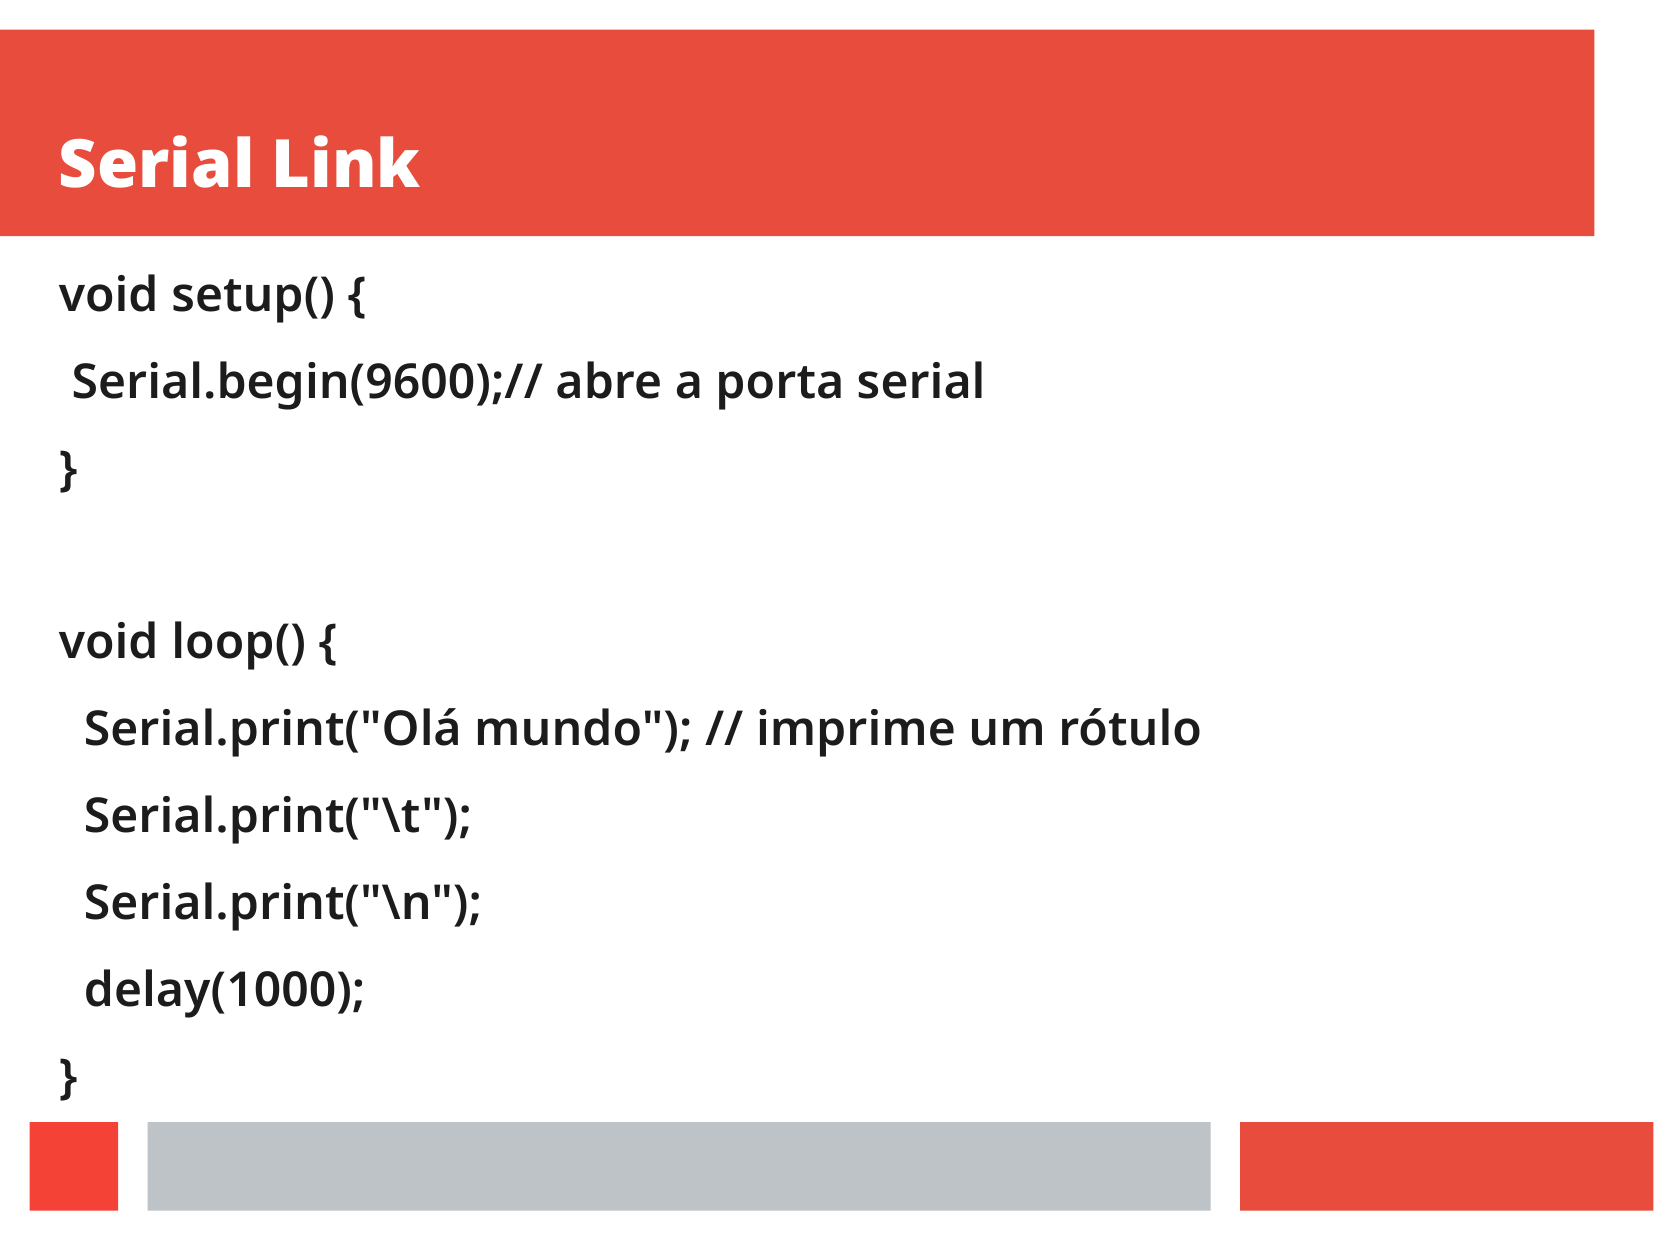

# Serial Link
void setup() {
 Serial.begin(9600);// abre a porta serial
}
void loop() {
 Serial.print("Olá mundo"); // imprime um rótulo
 Serial.print("\t");
 Serial.print("\n");
 delay(1000);
}